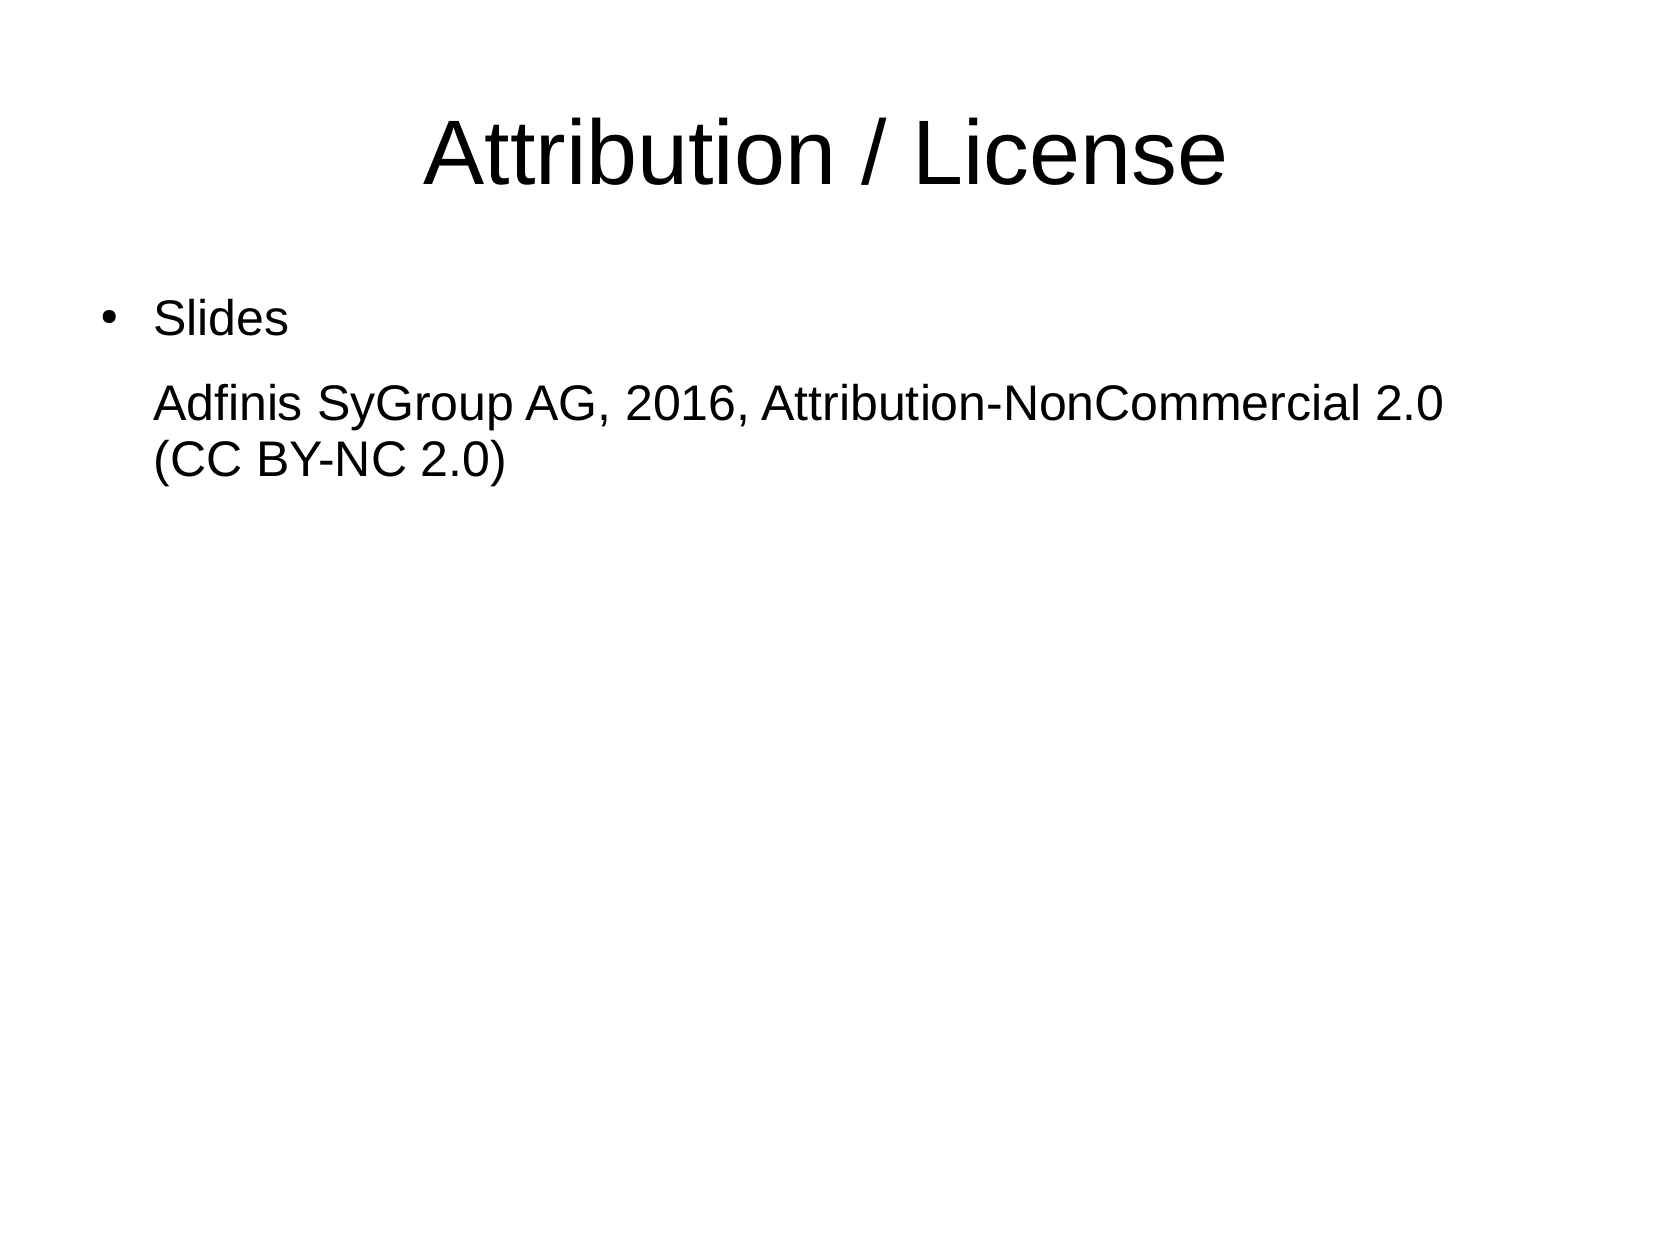

# Attribution / License
Slides
Adfinis SyGroup AG, 2016, Attribution-NonCommercial 2.0
(CC BY-NC 2.0)